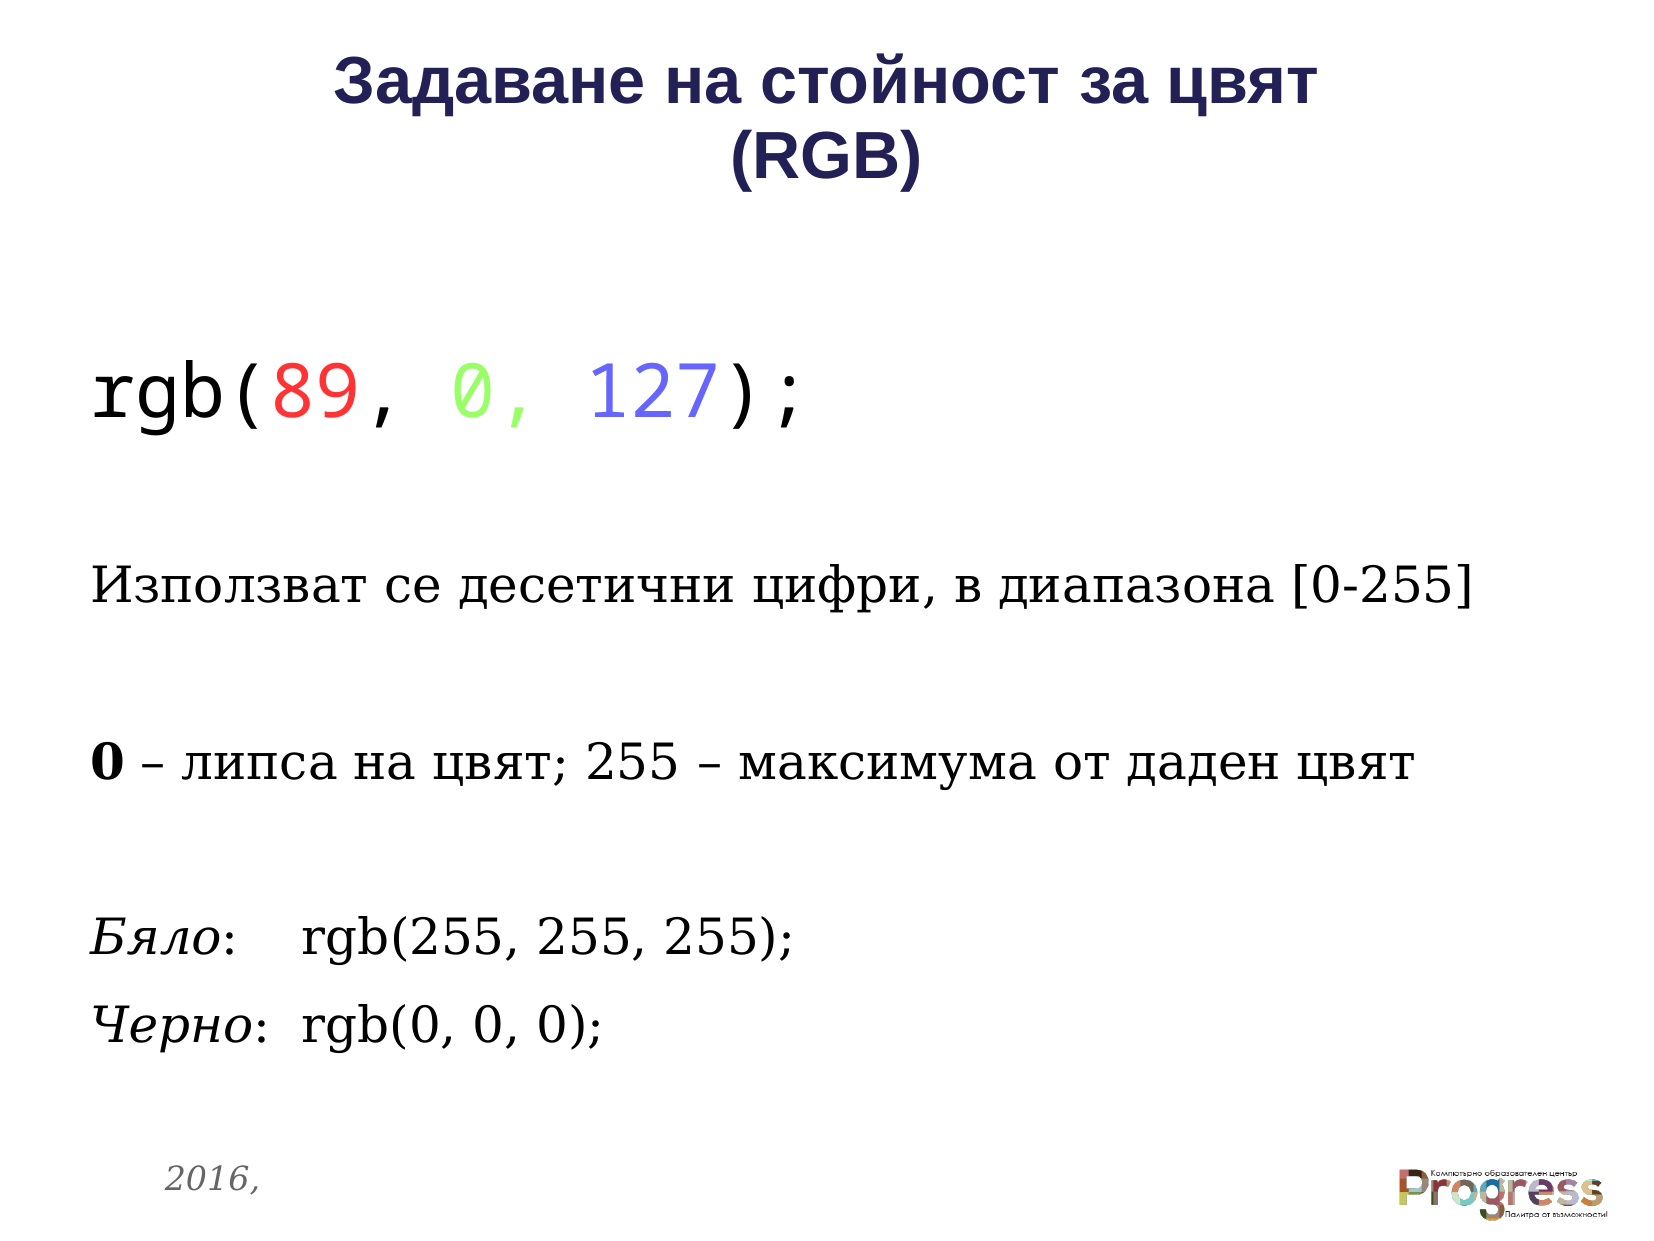

# Задаване на стойност за цвят (RGB)
rgb(89, 0, 127);
Използват се десетични цифри, в диапазона [0-255]
0 – липса на цвят; 255 – максимума от даден цвят
Бяло: rgb(255, 255, 255);
Черно: rgb(0, 0, 0);
2016,